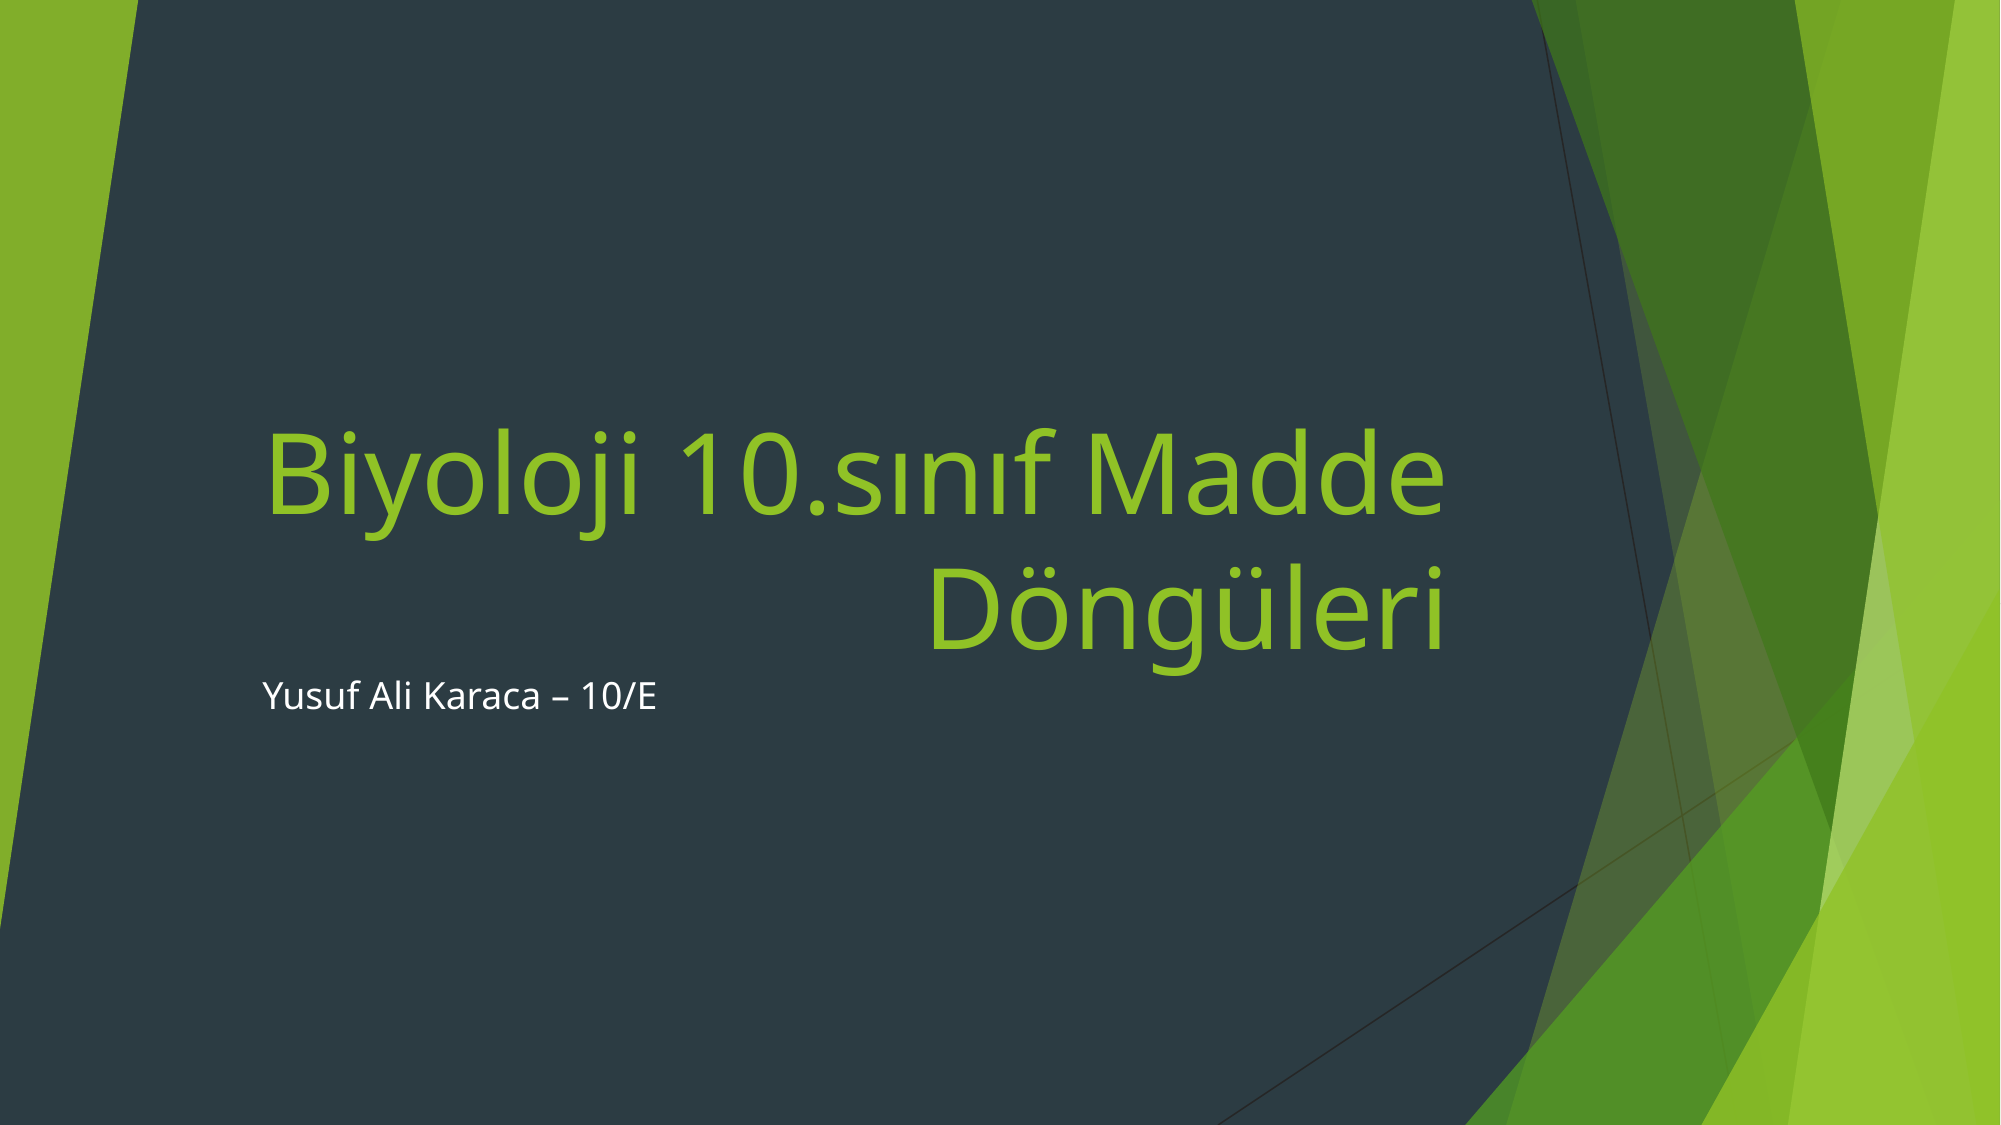

# Biyoloji 10.sınıf Madde Döngüleri
Yusuf Ali Karaca – 10/E